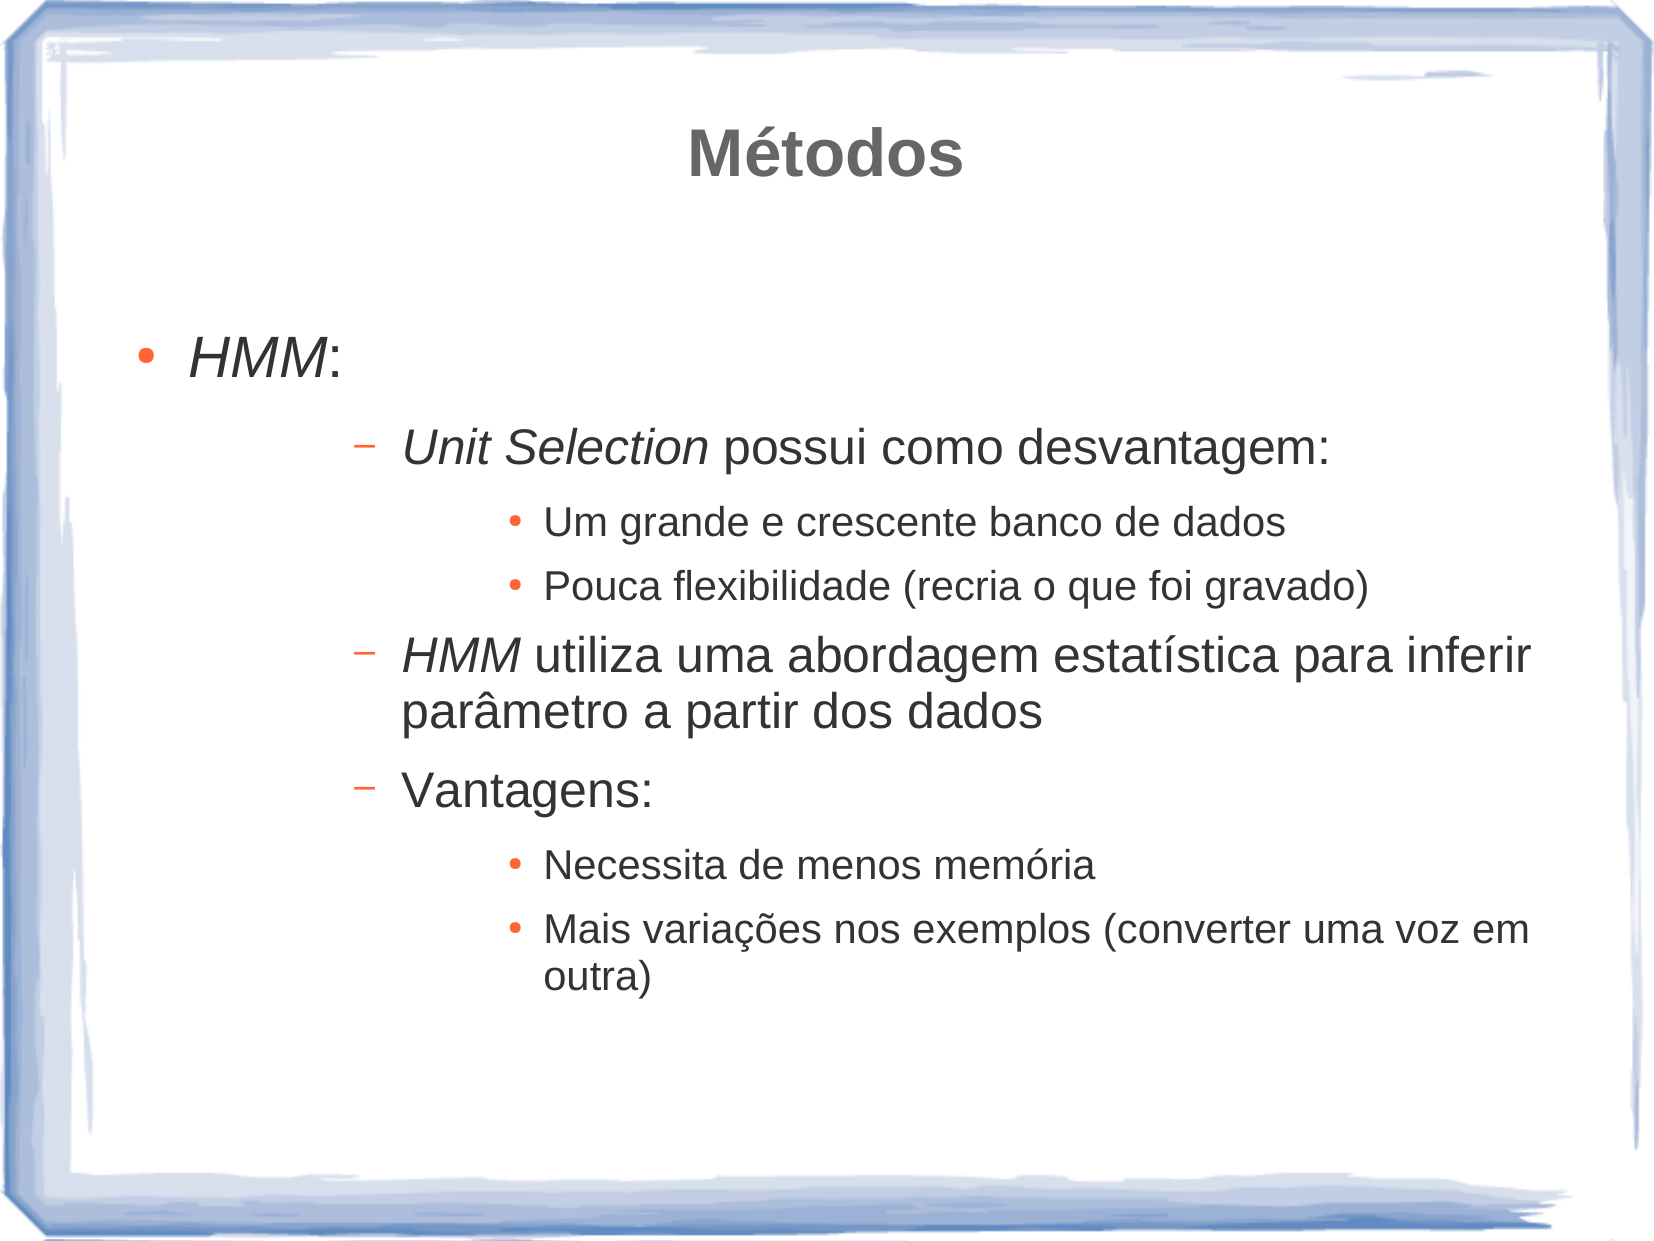

# Métodos
HMM:
Unit Selection possui como desvantagem:
Um grande e crescente banco de dados
Pouca flexibilidade (recria o que foi gravado)
HMM utiliza uma abordagem estatística para inferir parâmetro a partir dos dados
Vantagens:
Necessita de menos memória
Mais variações nos exemplos (converter uma voz em outra)